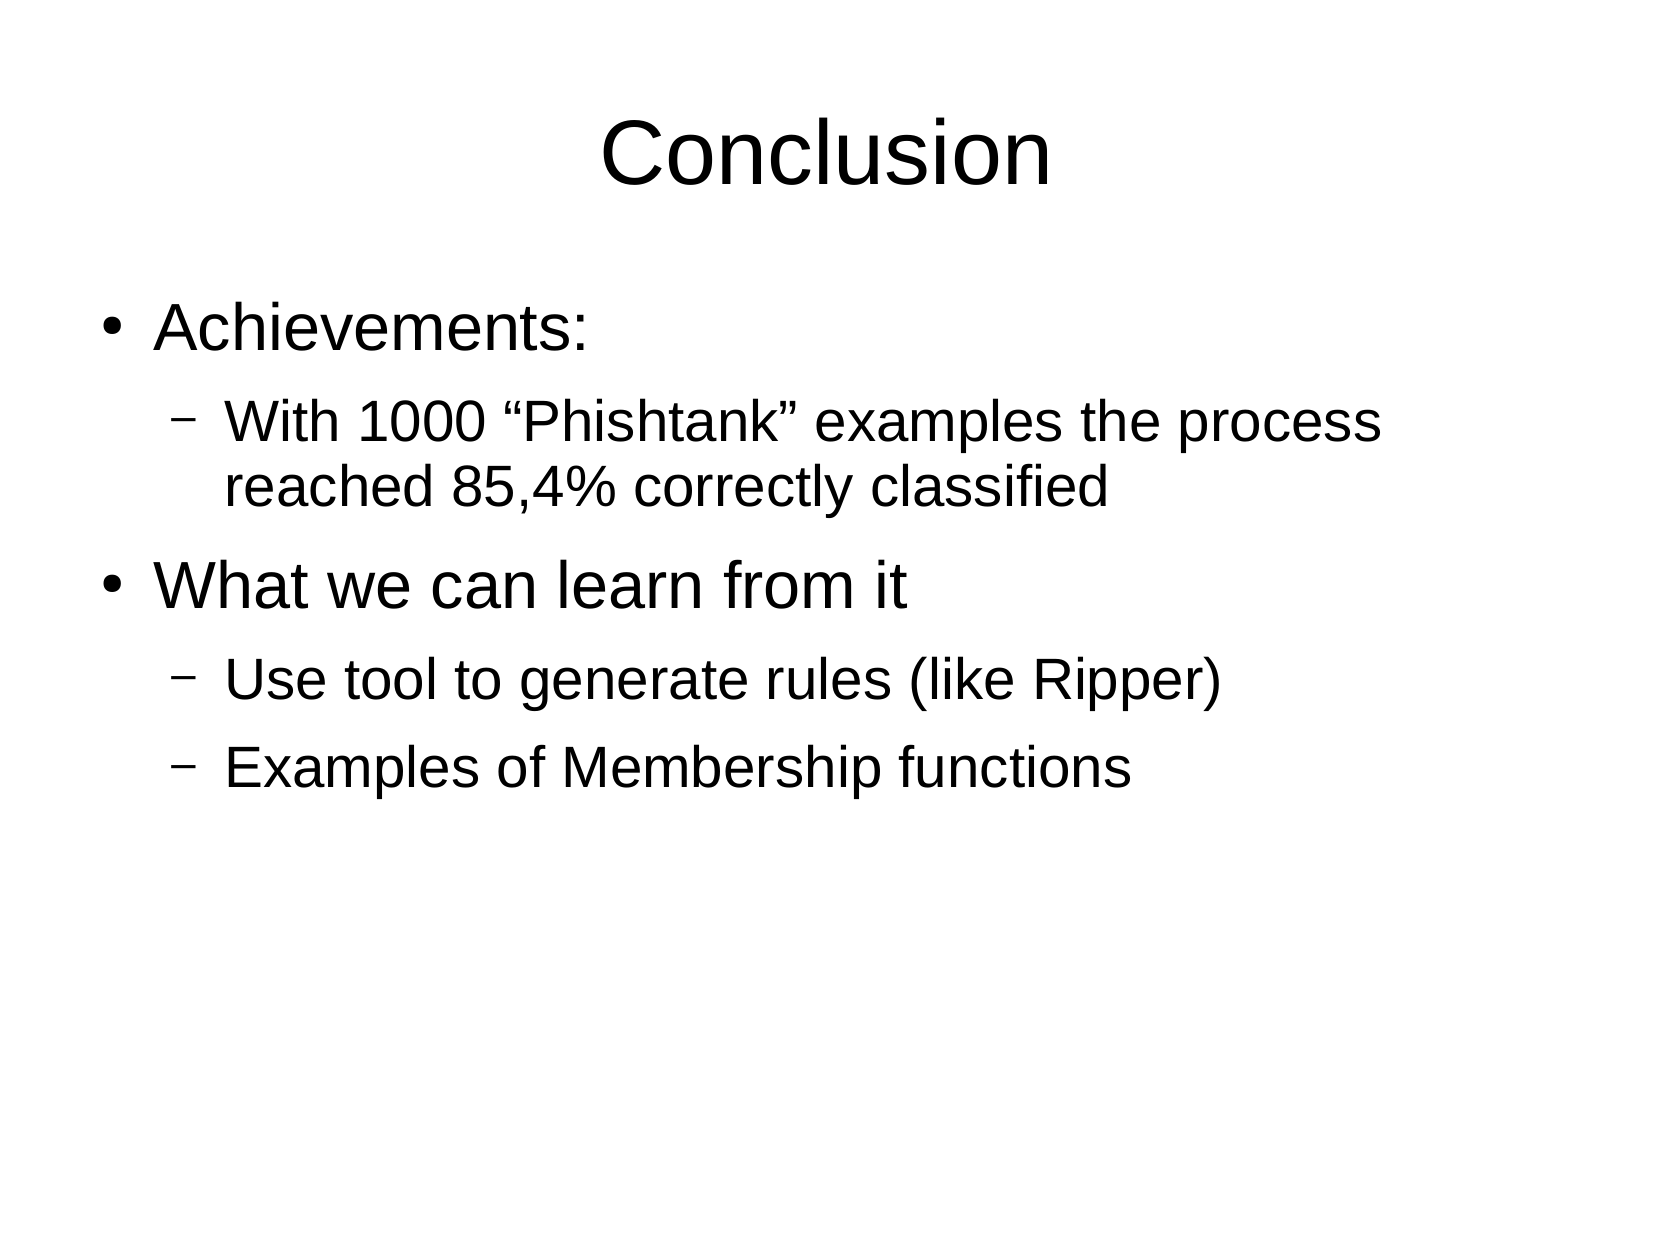

# Conclusion
Achievements:
With 1000 “Phishtank” examples the process reached 85,4% correctly classified
What we can learn from it
Use tool to generate rules (like Ripper)
Examples of Membership functions